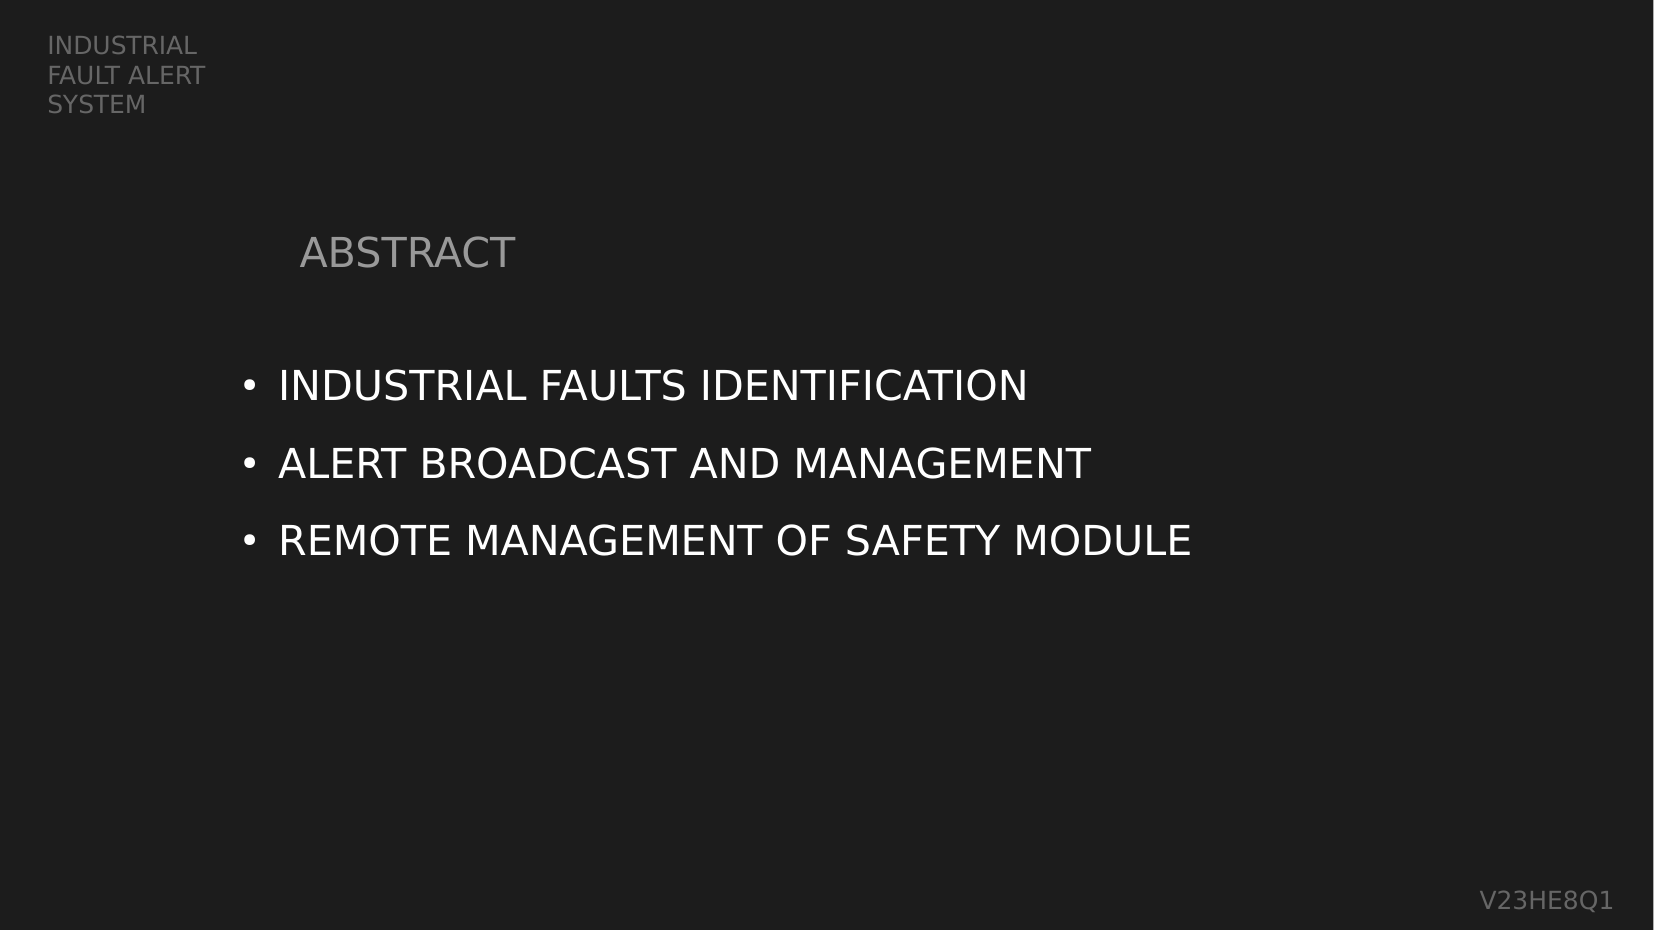

INDUSTRIAL FAULT ALERT SYSTEM
 ABSTRACT
INDUSTRIAL FAULTS IDENTIFICATION
ALERT BROADCAST AND MANAGEMENT
REMOTE MANAGEMENT OF SAFETY MODULE
V23HE8Q1